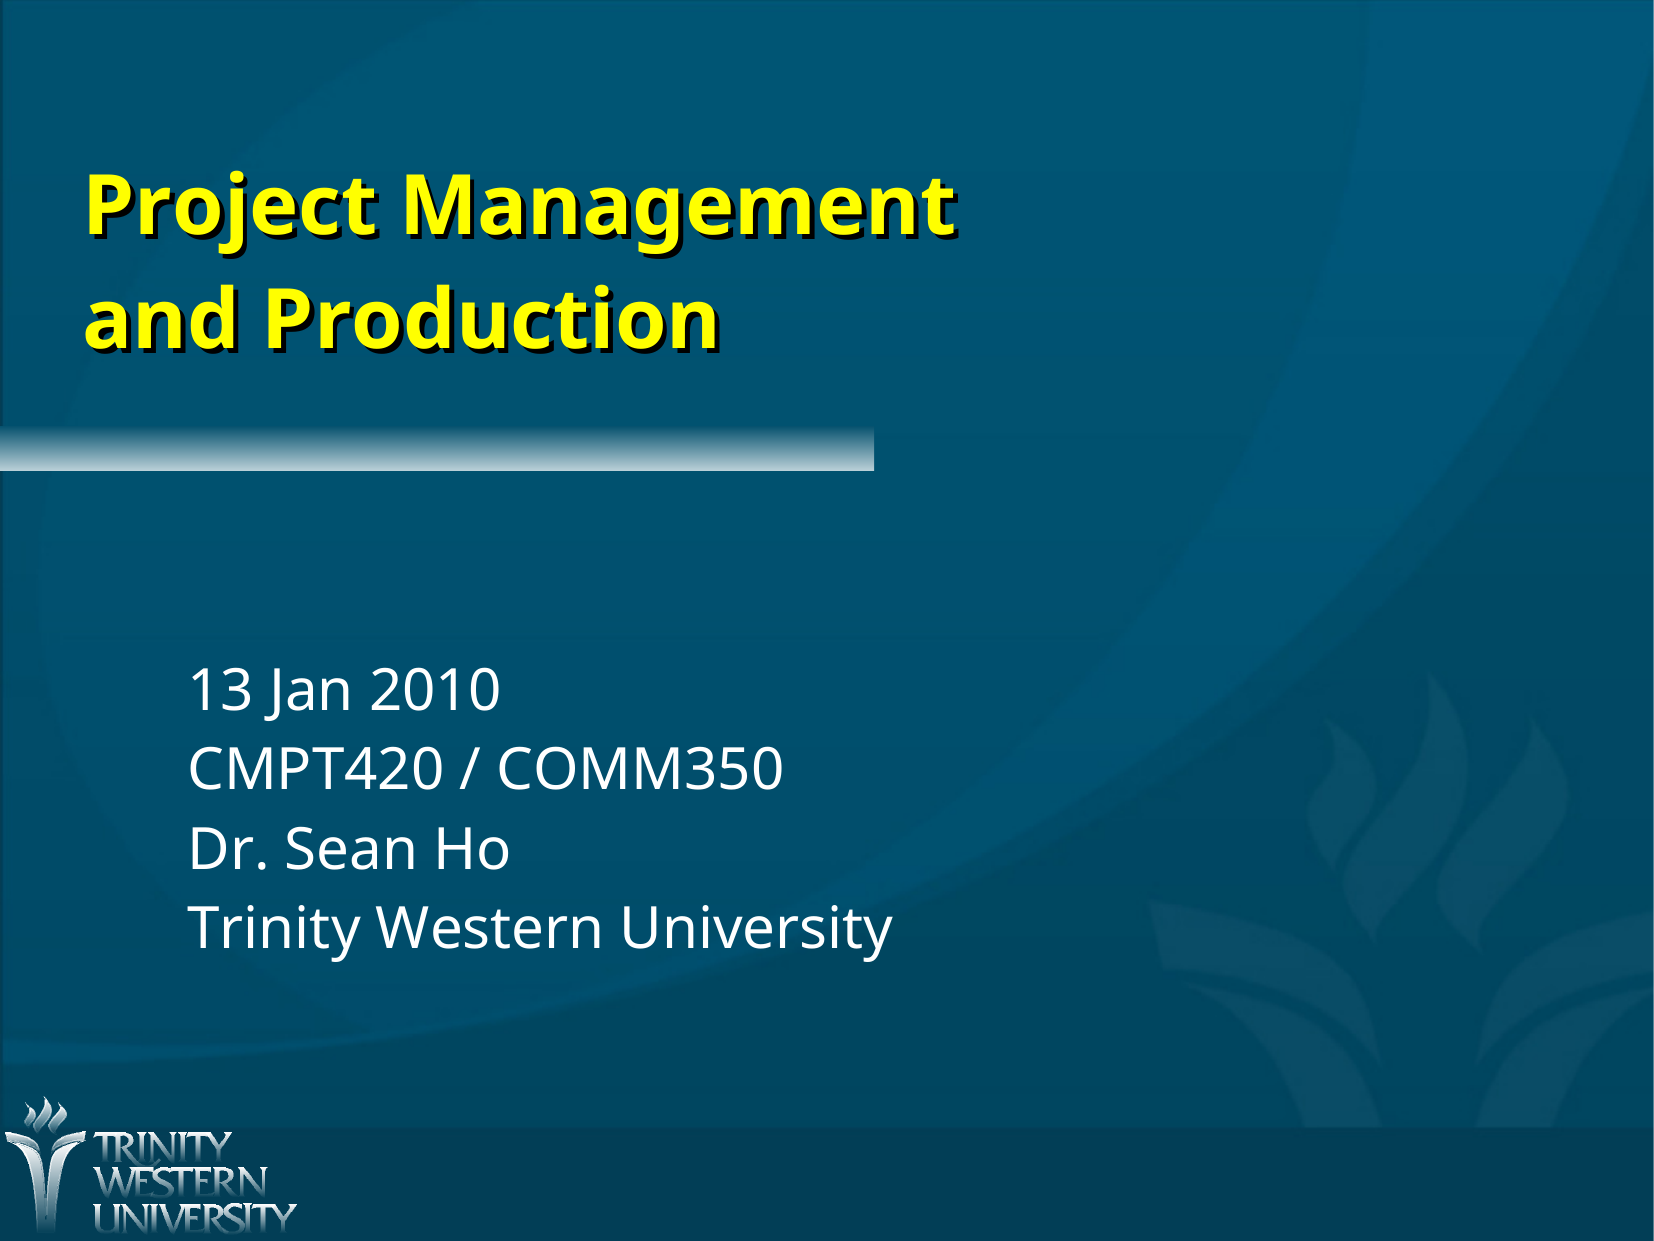

# Project Management and Production
13 Jan 2010
CMPT420 / COMM350
Dr. Sean Ho
Trinity Western University